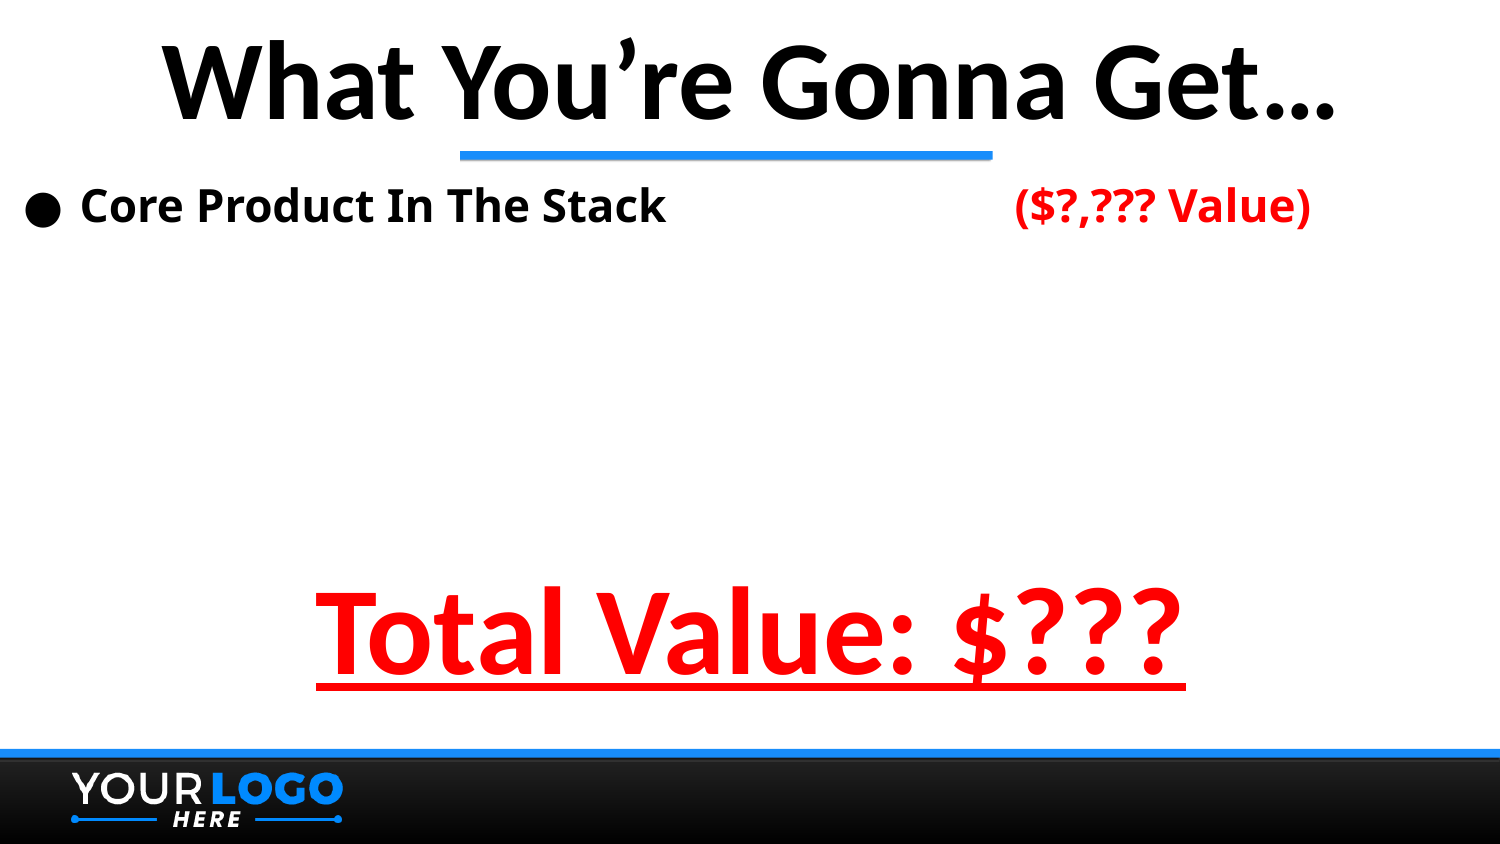

What You’re Gonna Get…
# Core Product In The Stack ($?,??? Value)
Total Value: $???